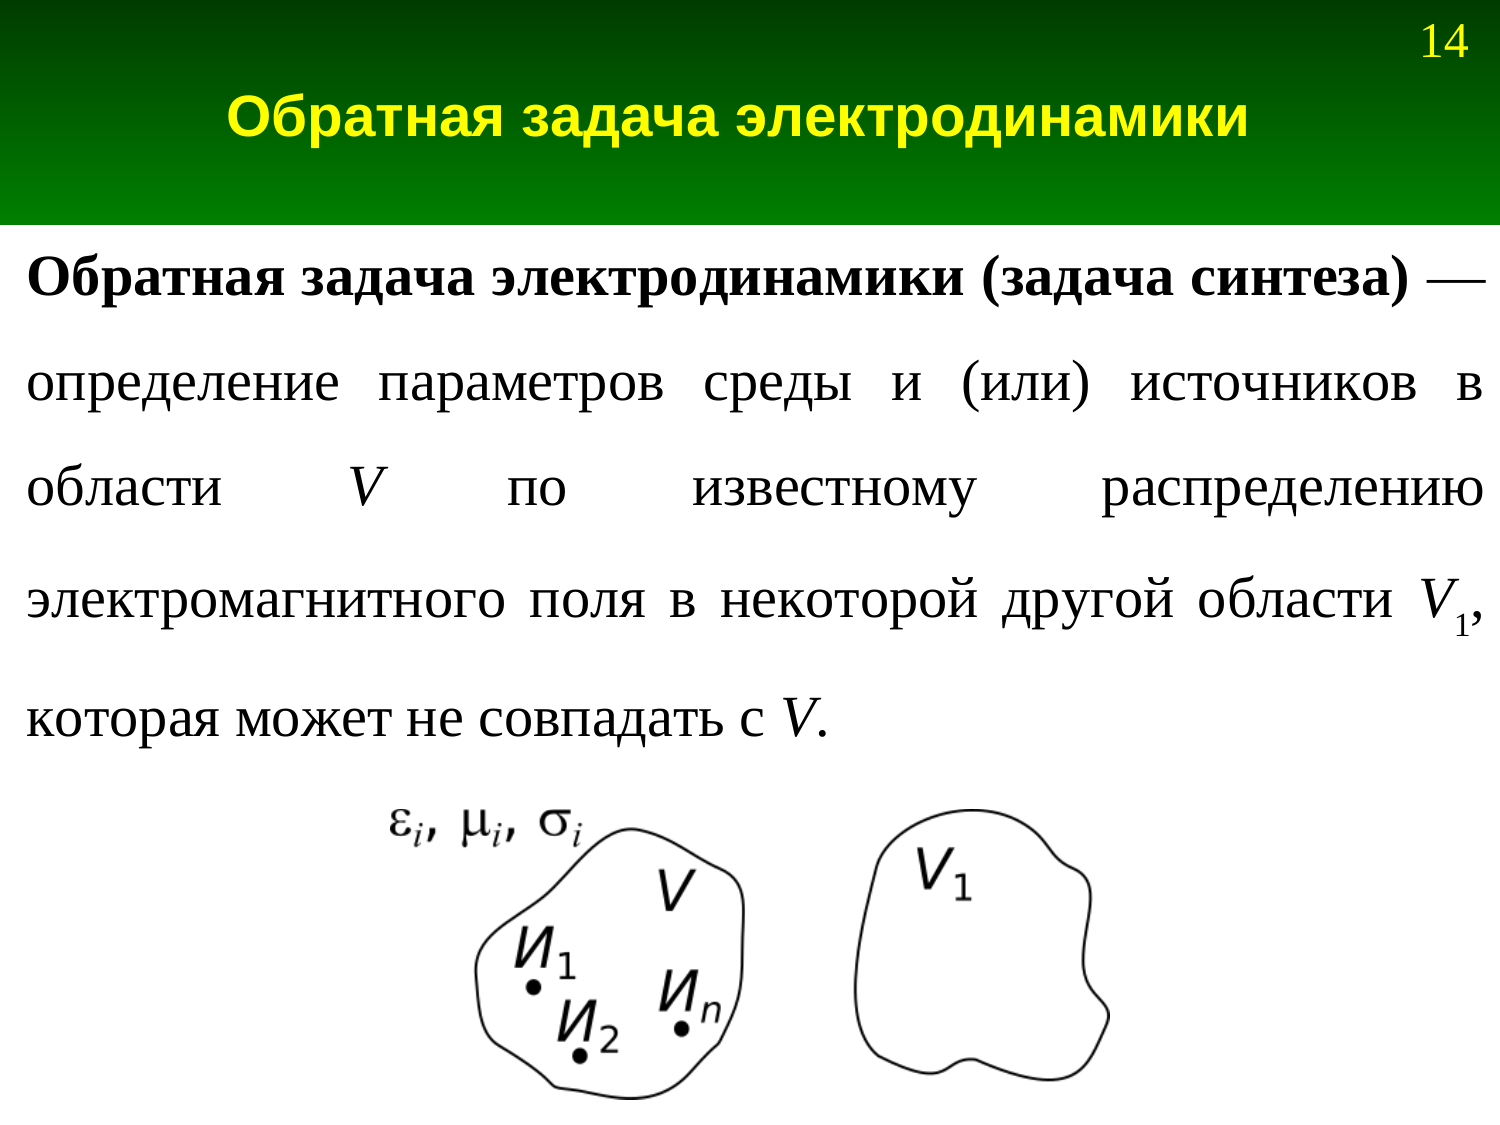

# Обратная задача электродинамики
Обратная задача электродинамики (задача синтеза) — определение параметров среды и (или) источников в области V по известному распределению электромагнитного поля в некоторой другой области V1, которая может не совпадать с V.